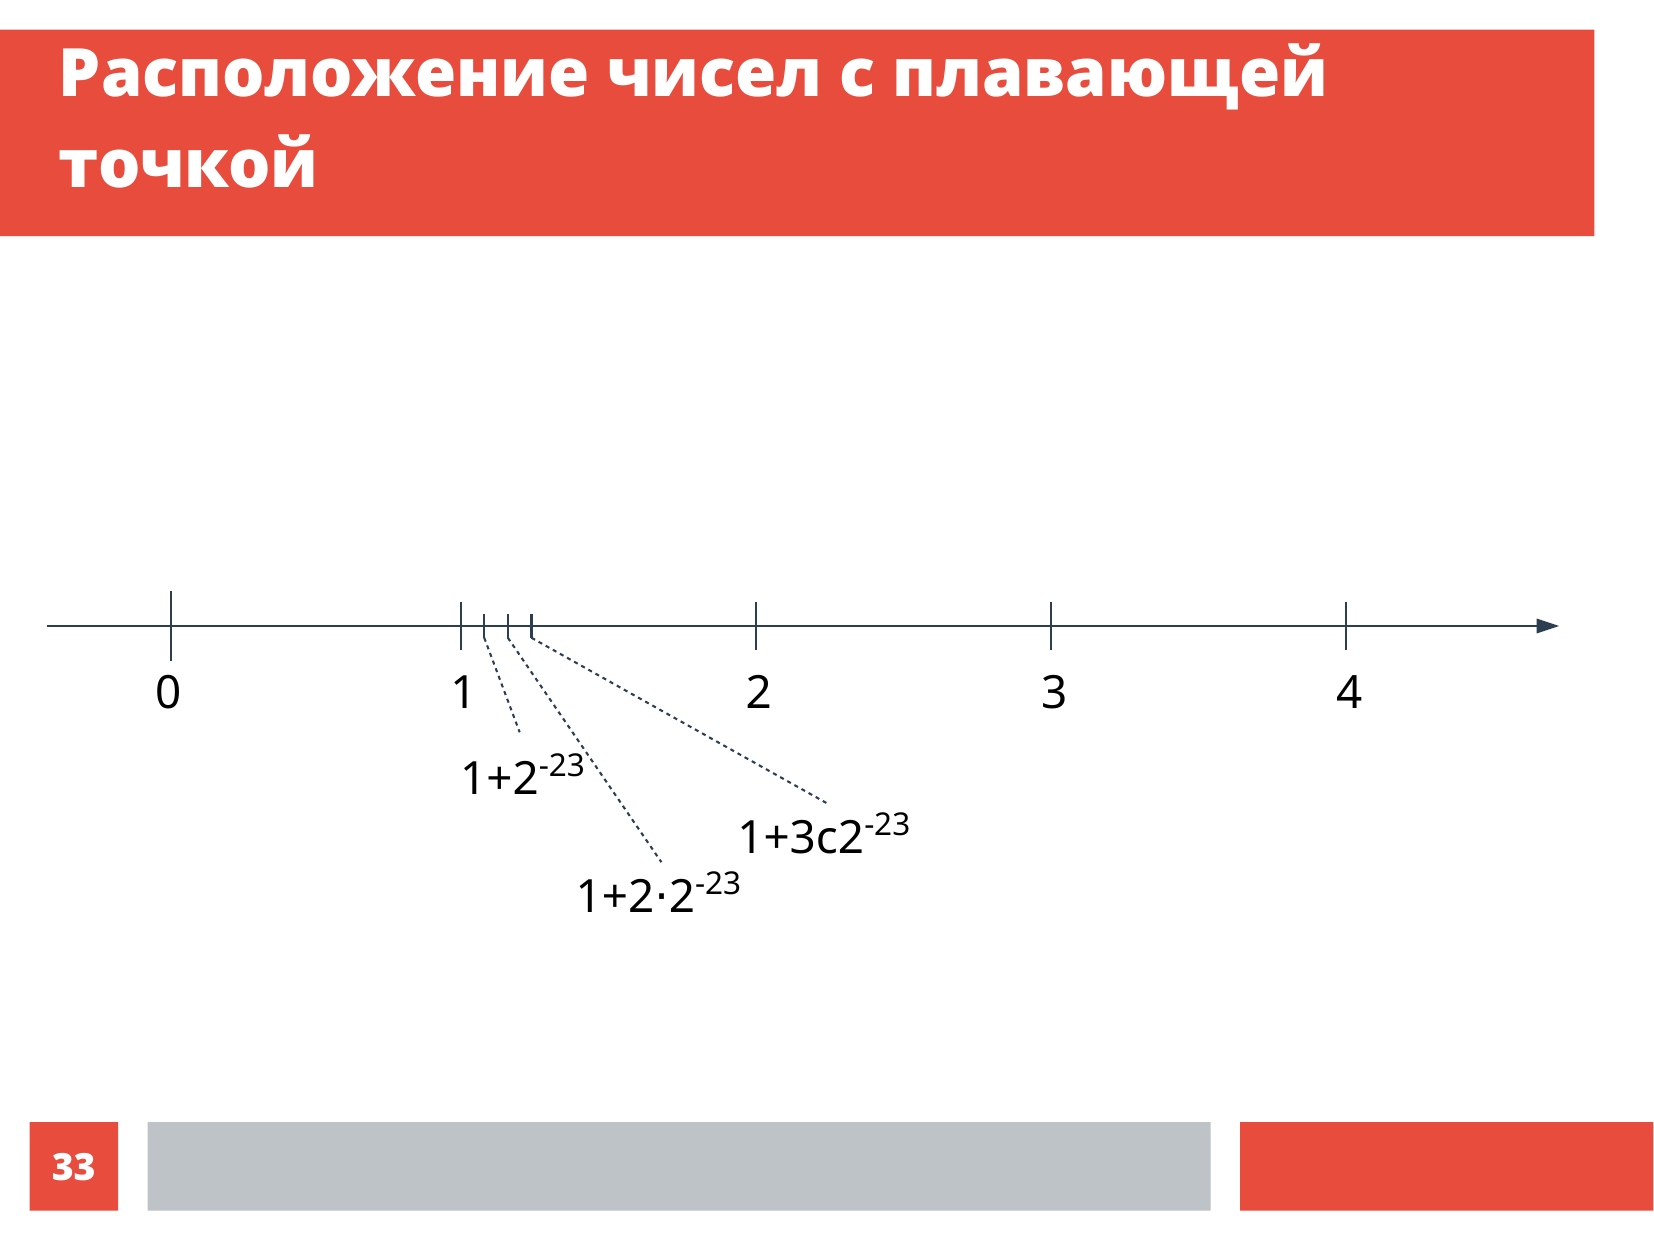

# Расположение чисел с плавающей точкой
0
1
2
3
4
1+2-23
1+3с2-23
1+2⋅2-23
33